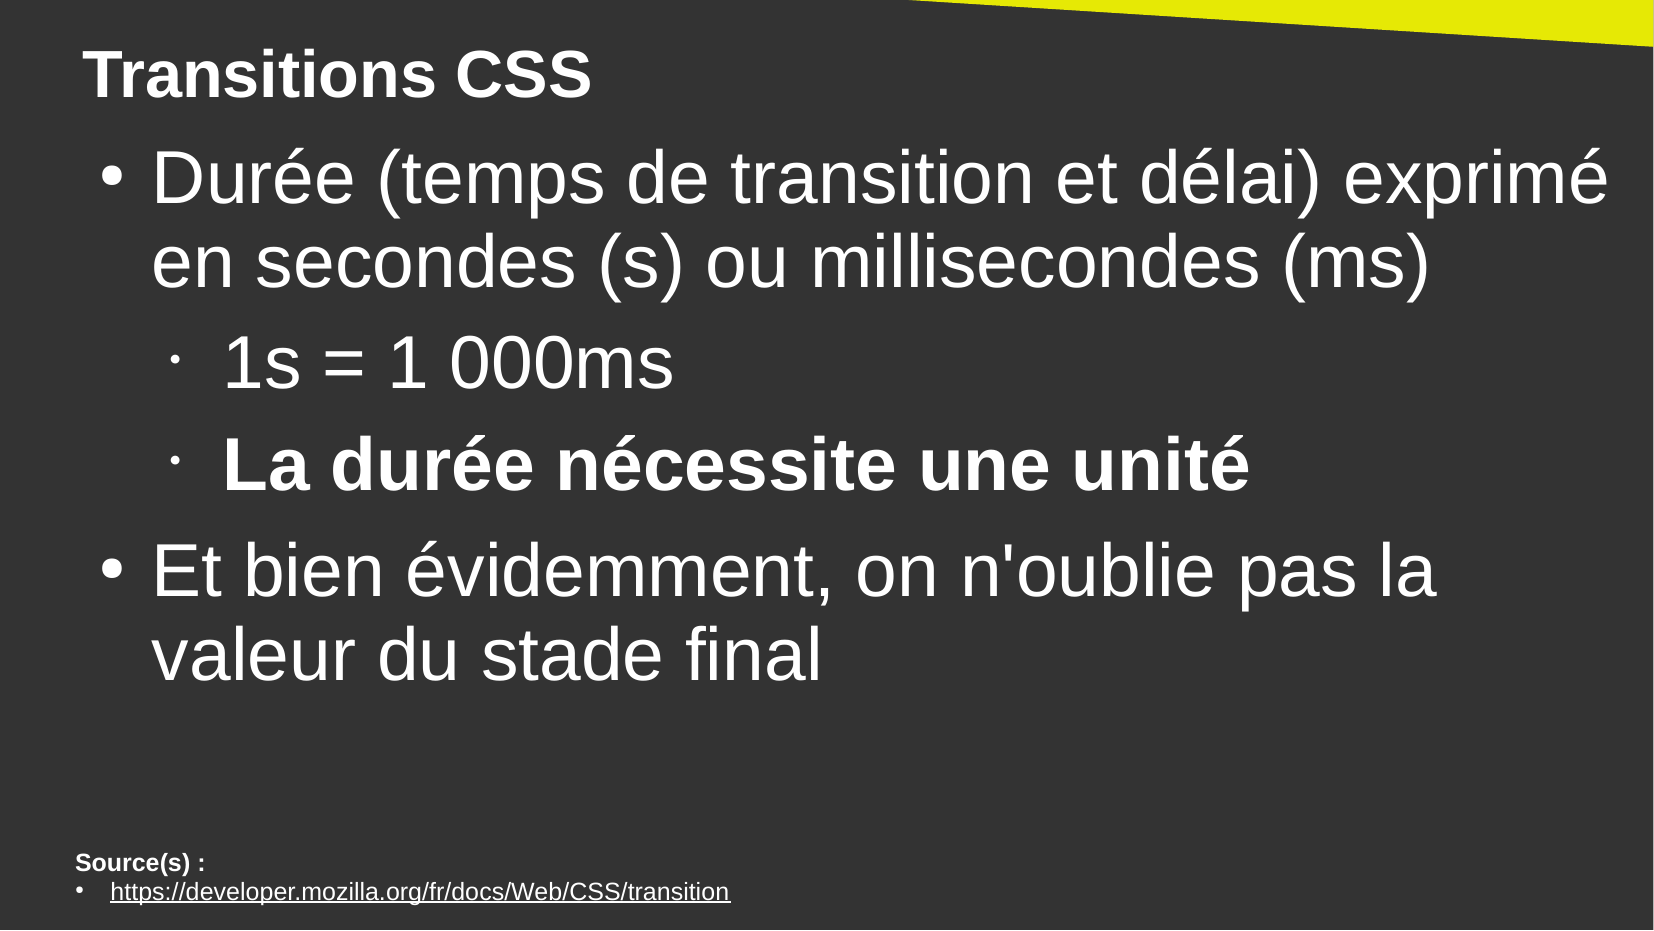

# Transitions CSS
Durée (temps de transition et délai) exprimé en secondes (s) ou millisecondes (ms)
1s = 1 000ms
La durée nécessite une unité
Et bien évidemment, on n'oublie pas la valeur du stade final
Source(s) :
https://developer.mozilla.org/fr/docs/Web/CSS/transition